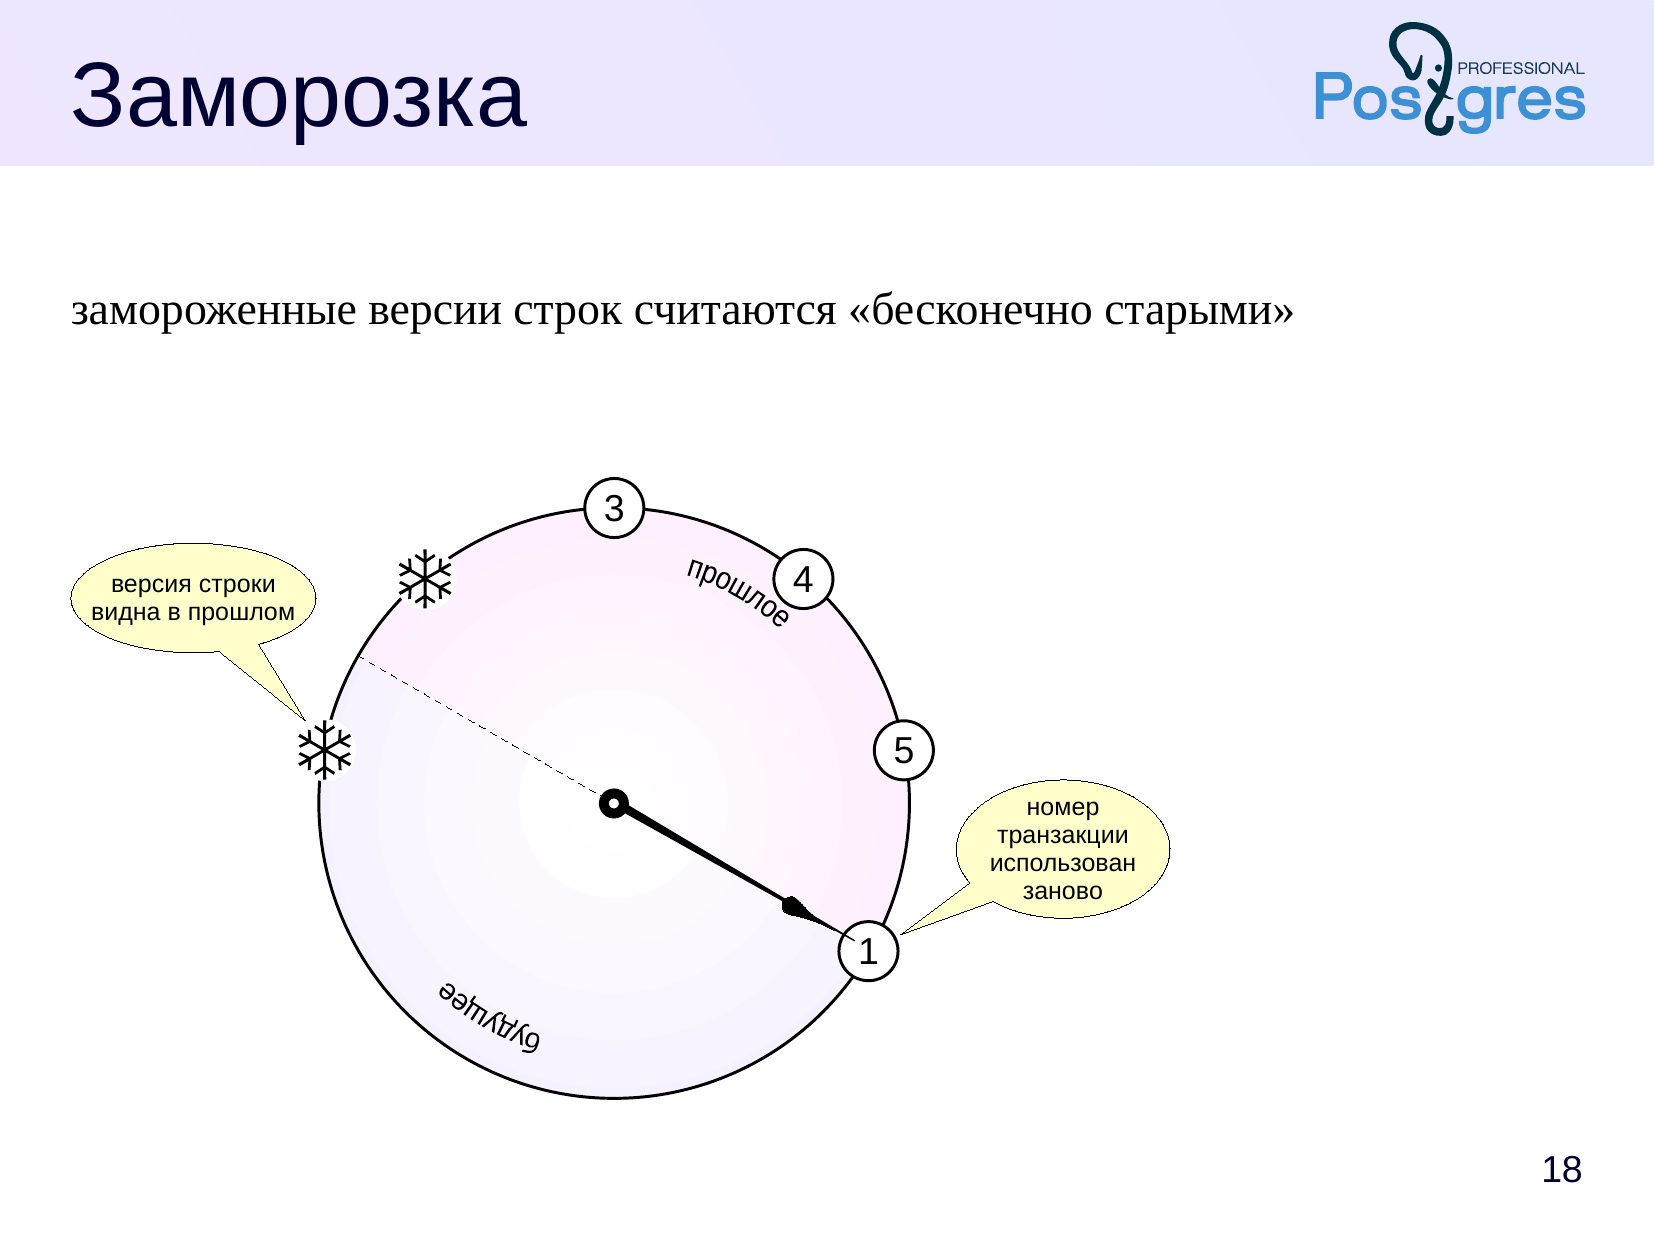

# Заморозка
замороженные версии строк считаются «бесконечно старыми»
3
будущее
версия строки
видна в прошлом
прошлое
4
5
номер
транзакции
использован
заново
1